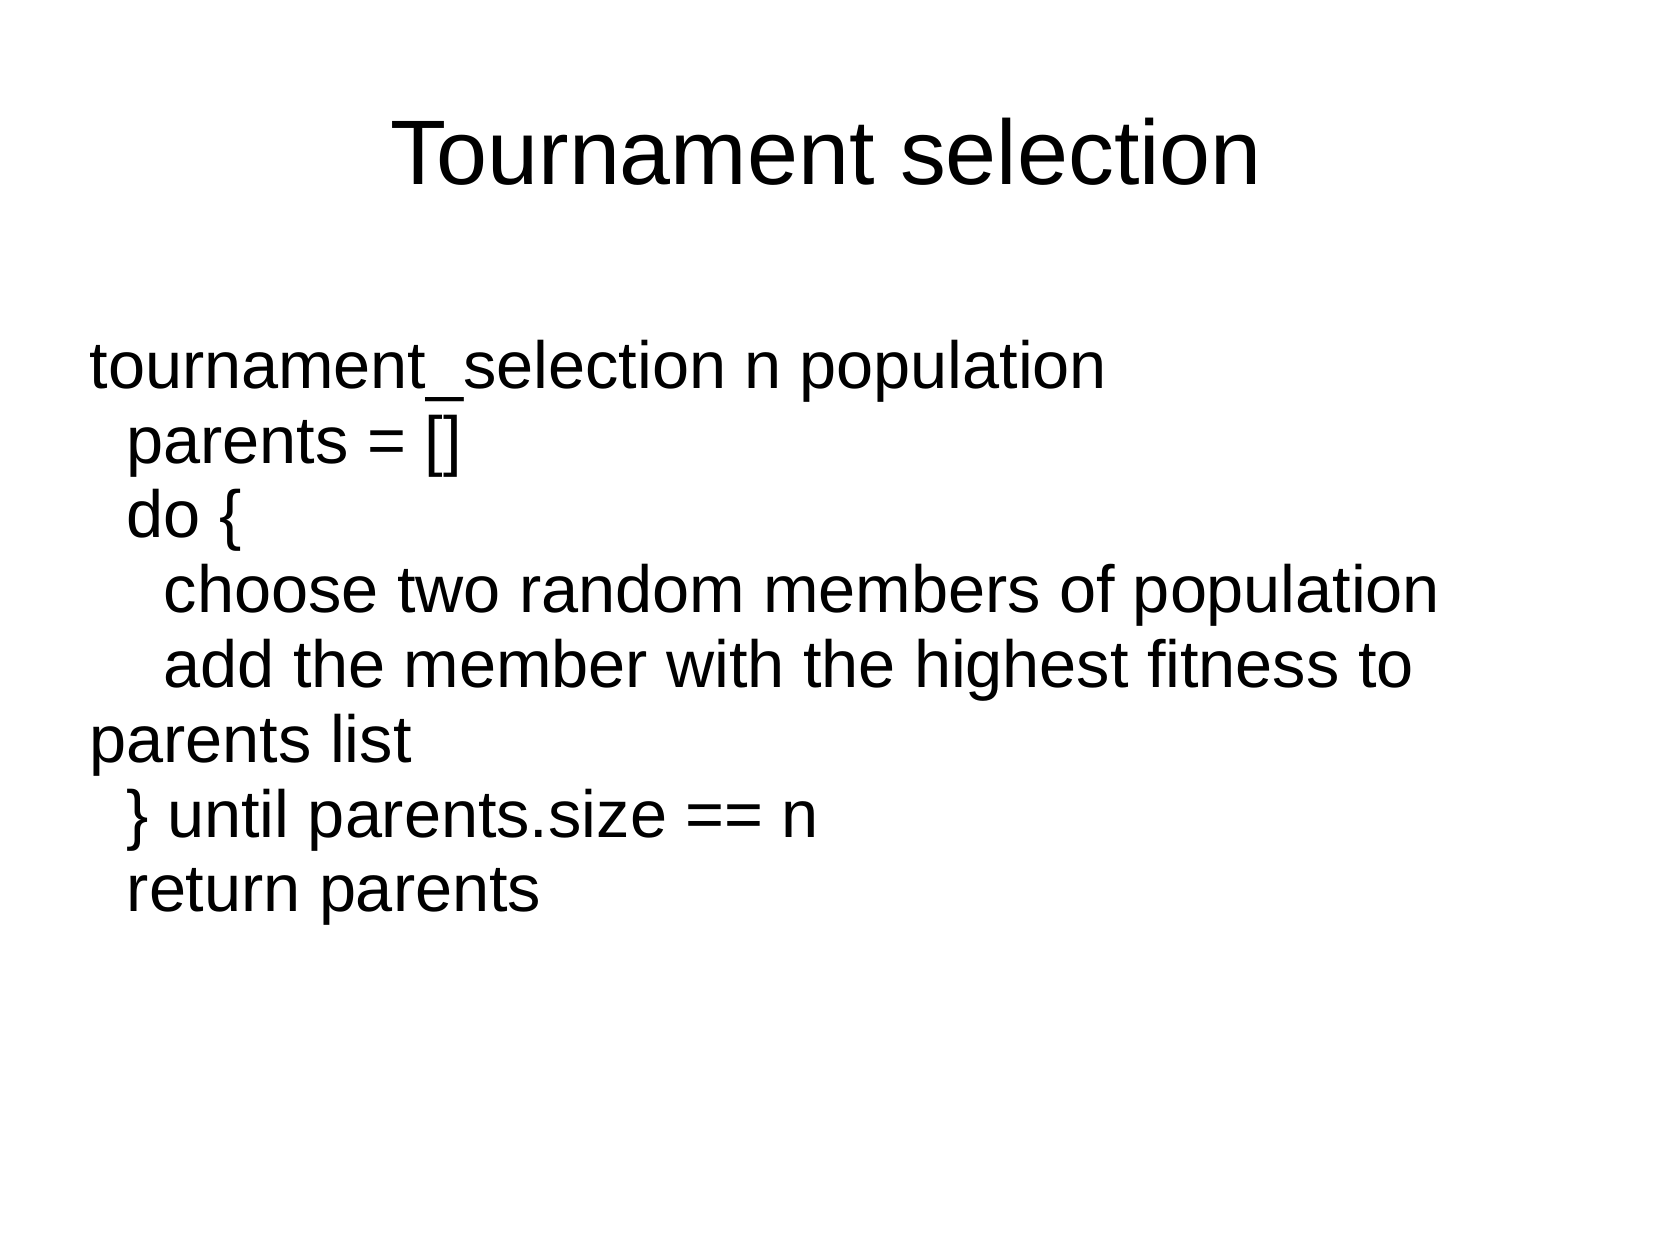

# Tournament selection
tournament_selection n population
 parents = []
 do {
 choose two random members of population
 add the member with the highest fitness to parents list
 } until parents.size == n
 return parents